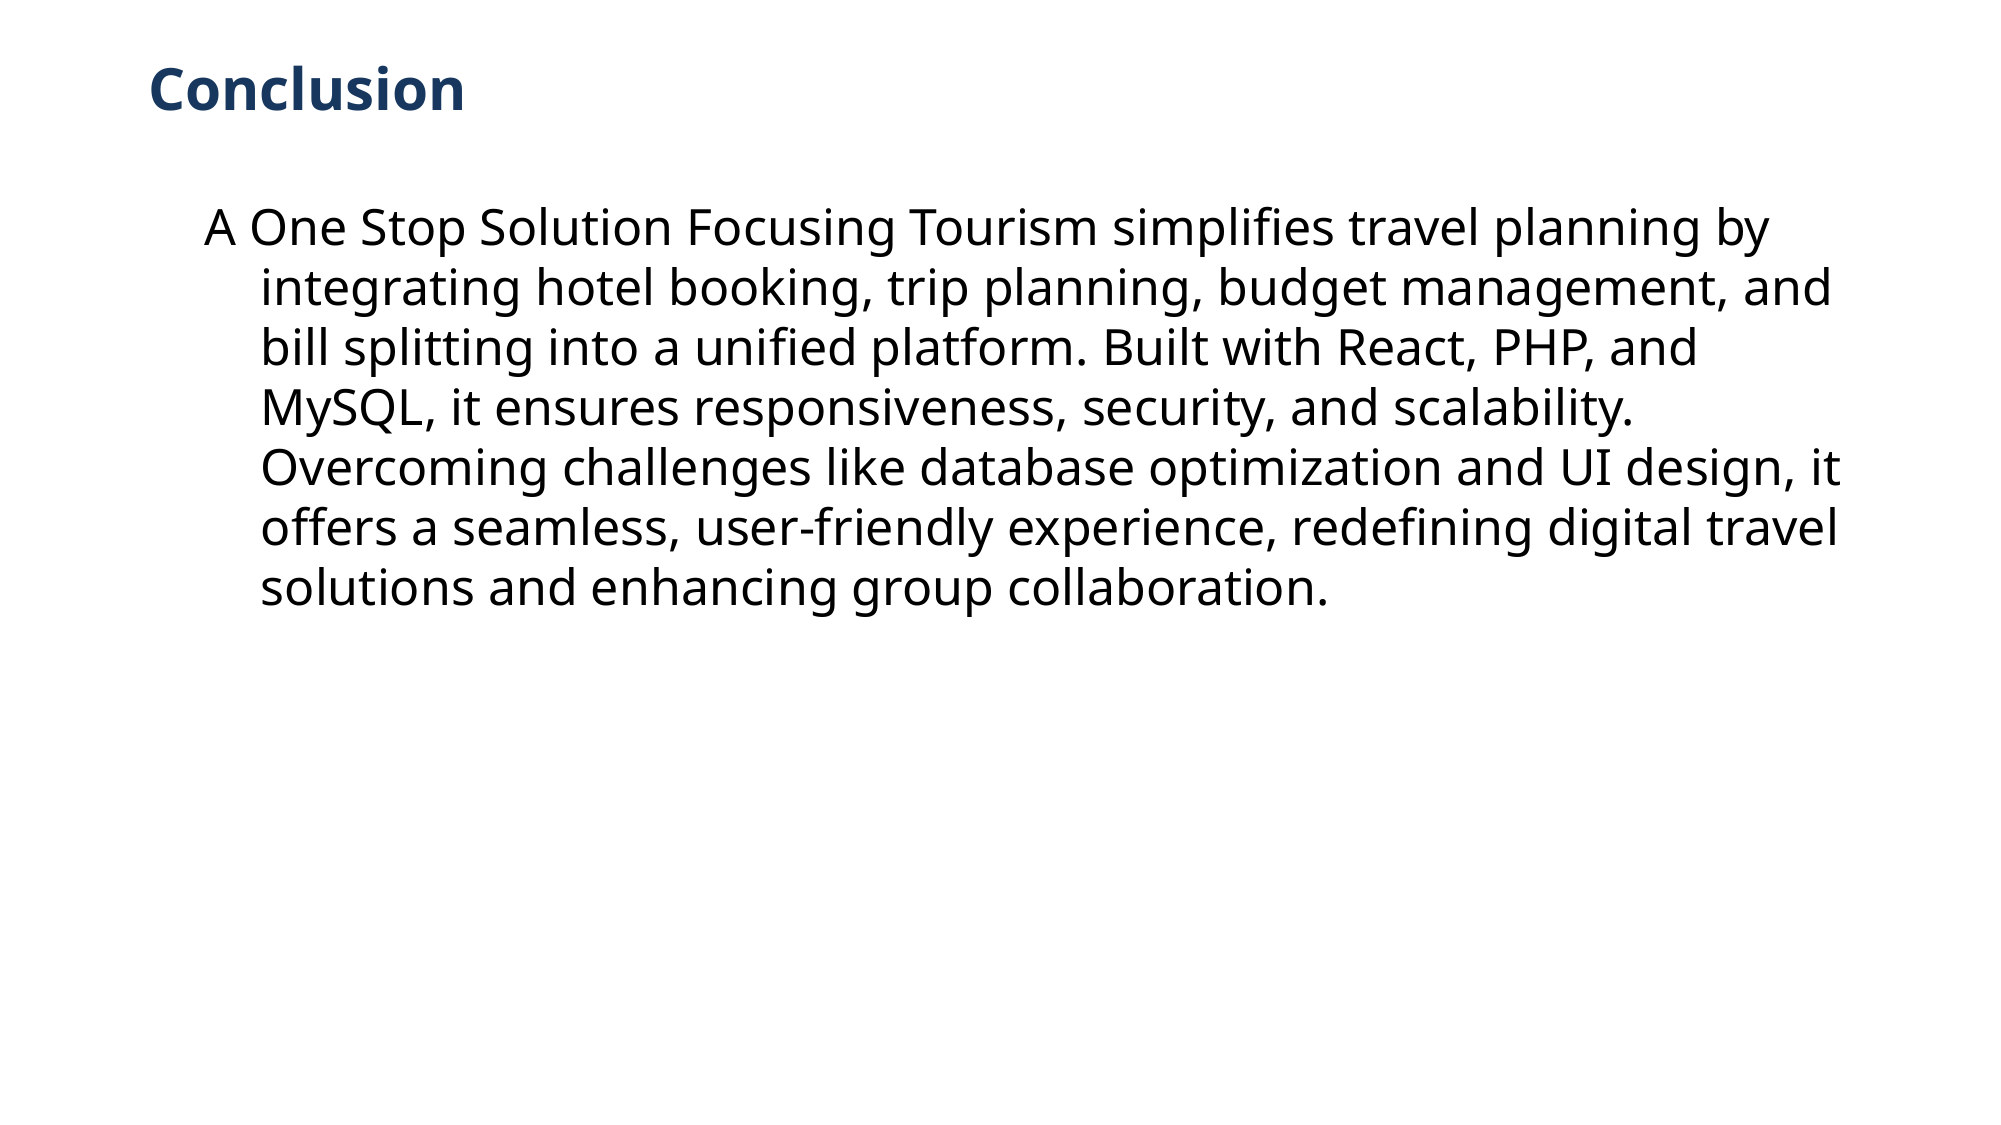

# Conclusion
A One Stop Solution Focusing Tourism simplifies travel planning by integrating hotel booking, trip planning, budget management, and bill splitting into a unified platform. Built with React, PHP, and MySQL, it ensures responsiveness, security, and scalability. Overcoming challenges like database optimization and UI design, it offers a seamless, user-friendly experience, redefining digital travel solutions and enhancing group collaboration.